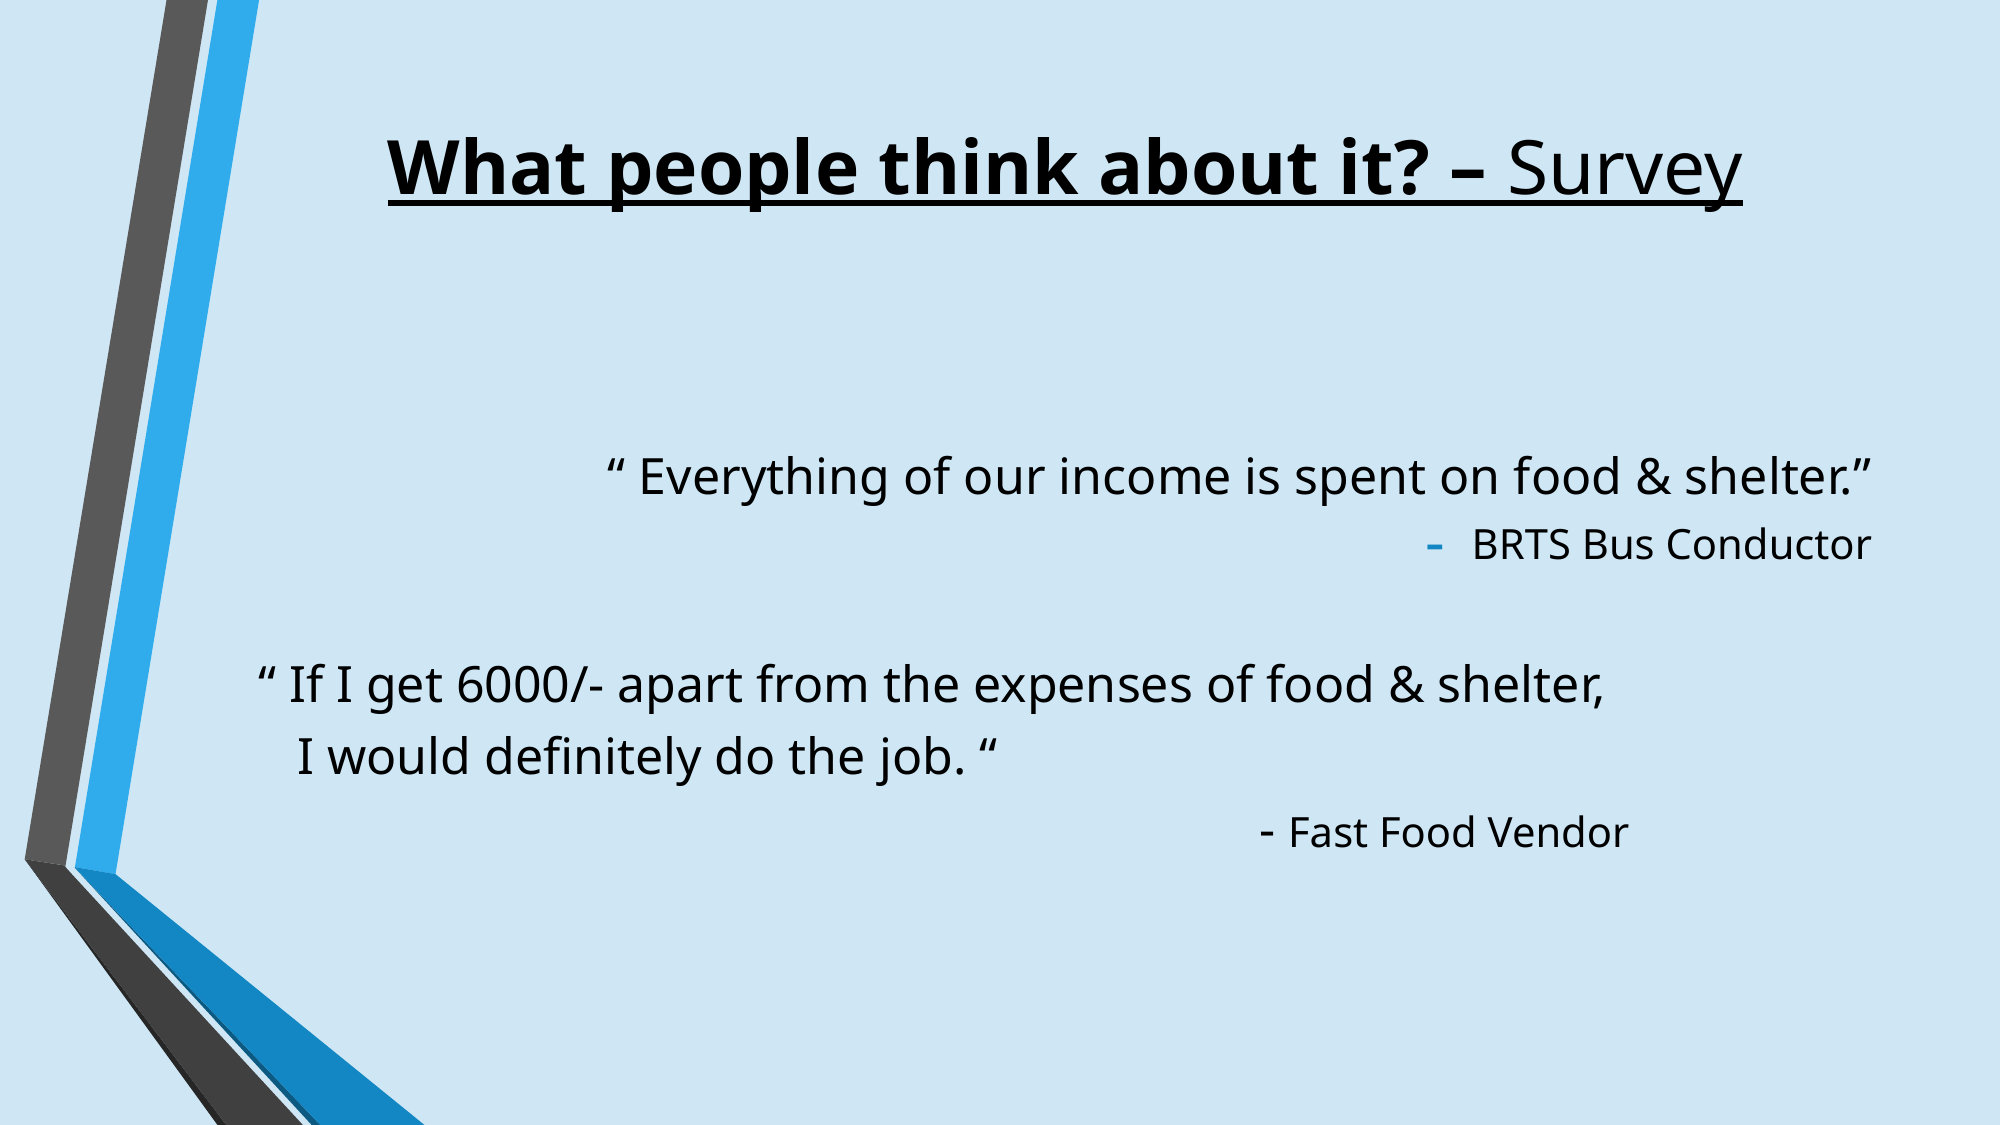

# What people think about it? – Survey
“ Everything of our income is spent on food & shelter.”
BRTS Bus Conductor
“ If I get 6000/- apart from the expenses of food & shelter,
 I would definitely do the job. “
 - Fast Food Vendor